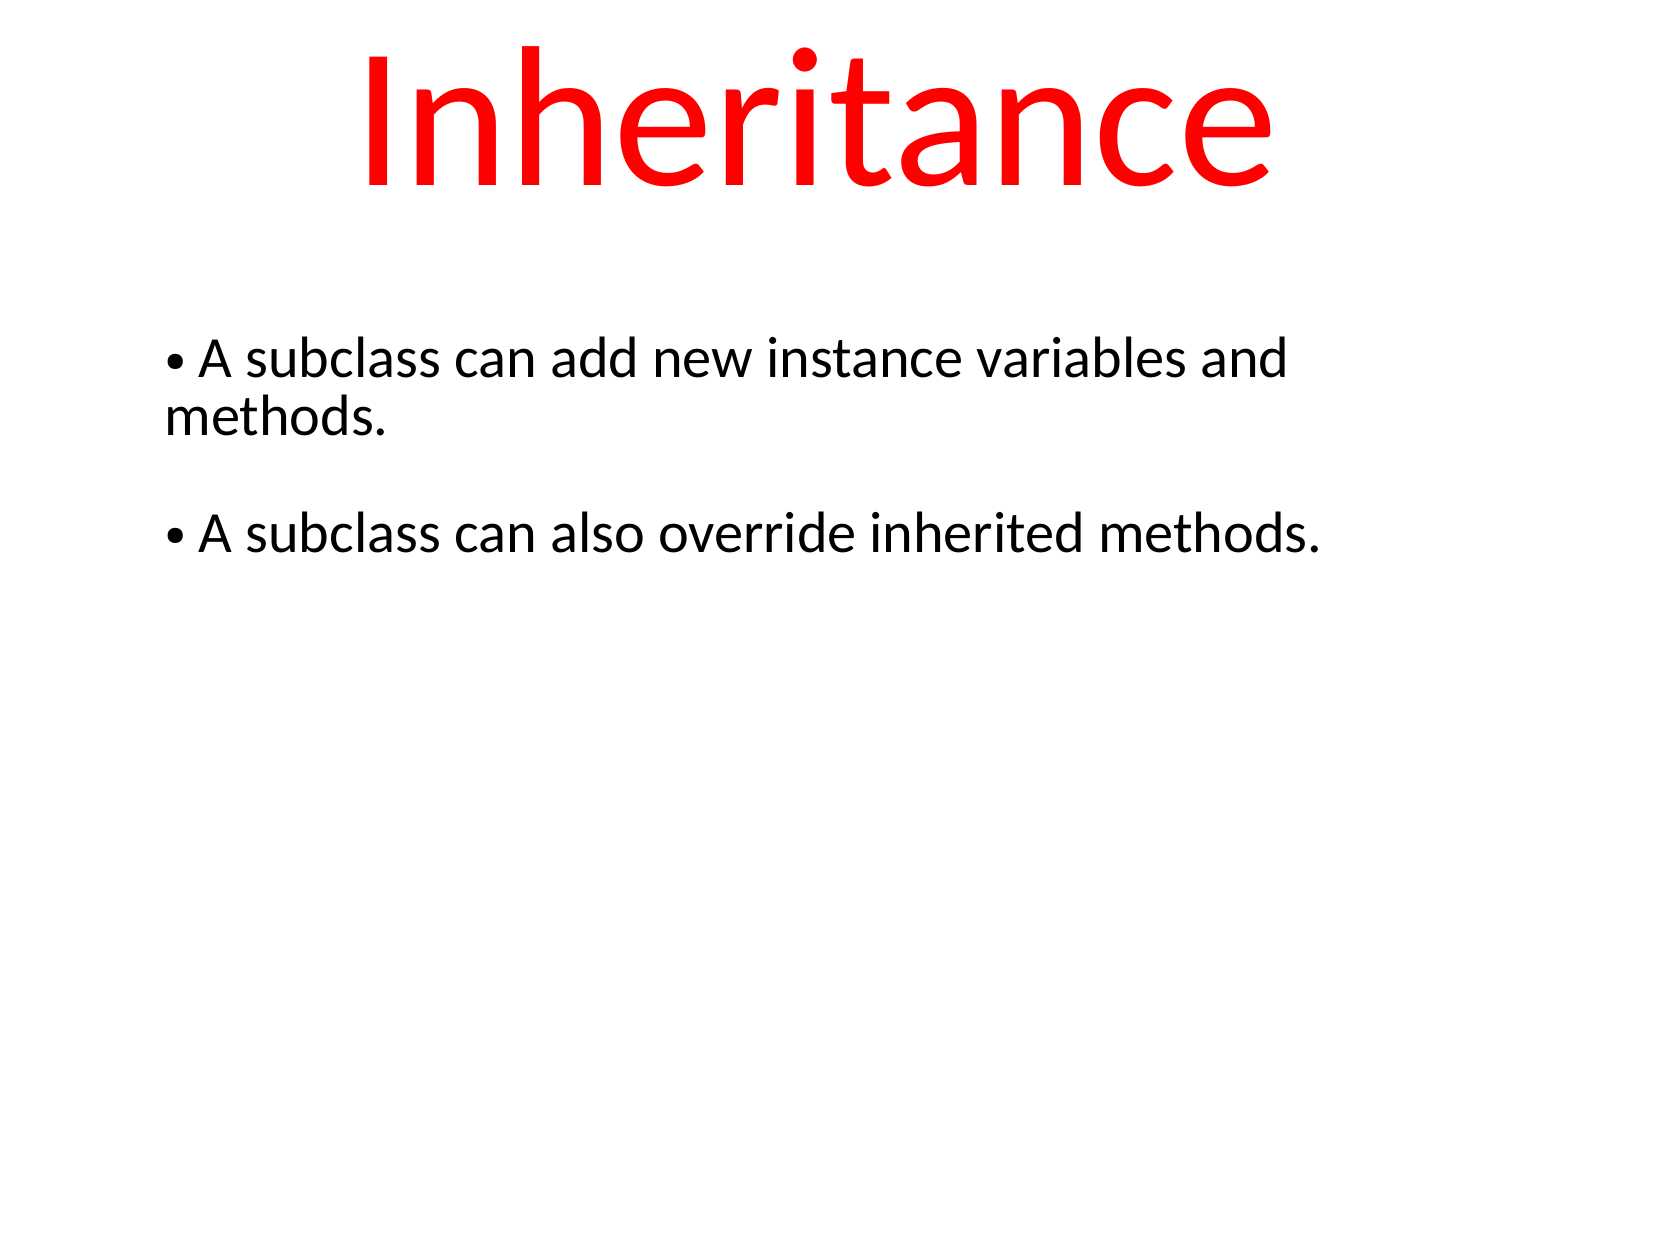

Inheritance
 A subclass can add new instance variables and methods.
 A subclass can also override inherited methods.